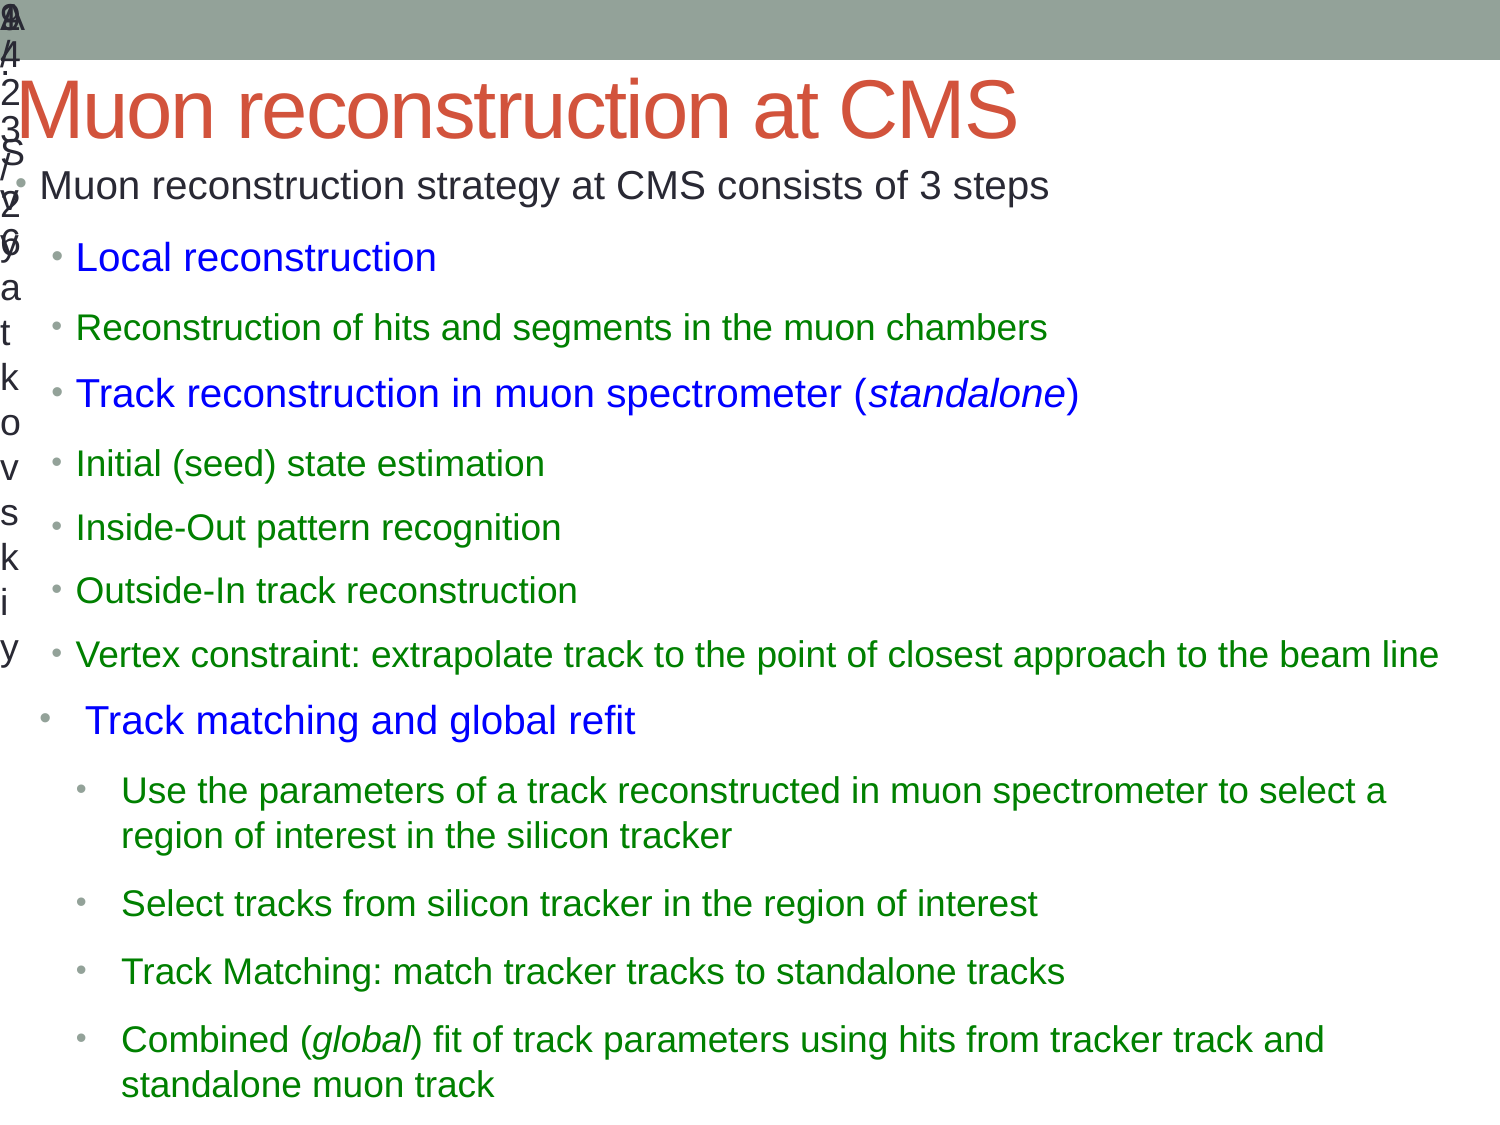

A. Svyatkovskiy
# Muon reconstruction at CMS
Muon reconstruction strategy at CMS consists of 3 steps
Local reconstruction
Reconstruction of hits and segments in the muon chambers
Track reconstruction in muon spectrometer (standalone)
Initial (seed) state estimation
Inside-Out pattern recognition
Outside-In track reconstruction
Vertex constraint: extrapolate track to the point of closest approach to the beam line
Track matching and global refit
Use the parameters of a track reconstructed in muon spectrometer to select a region of interest in the silicon tracker
Select tracks from silicon tracker in the region of interest
Track Matching: match tracker tracks to standalone tracks
Combined (global) fit of track parameters using hits from tracker track and standalone muon track